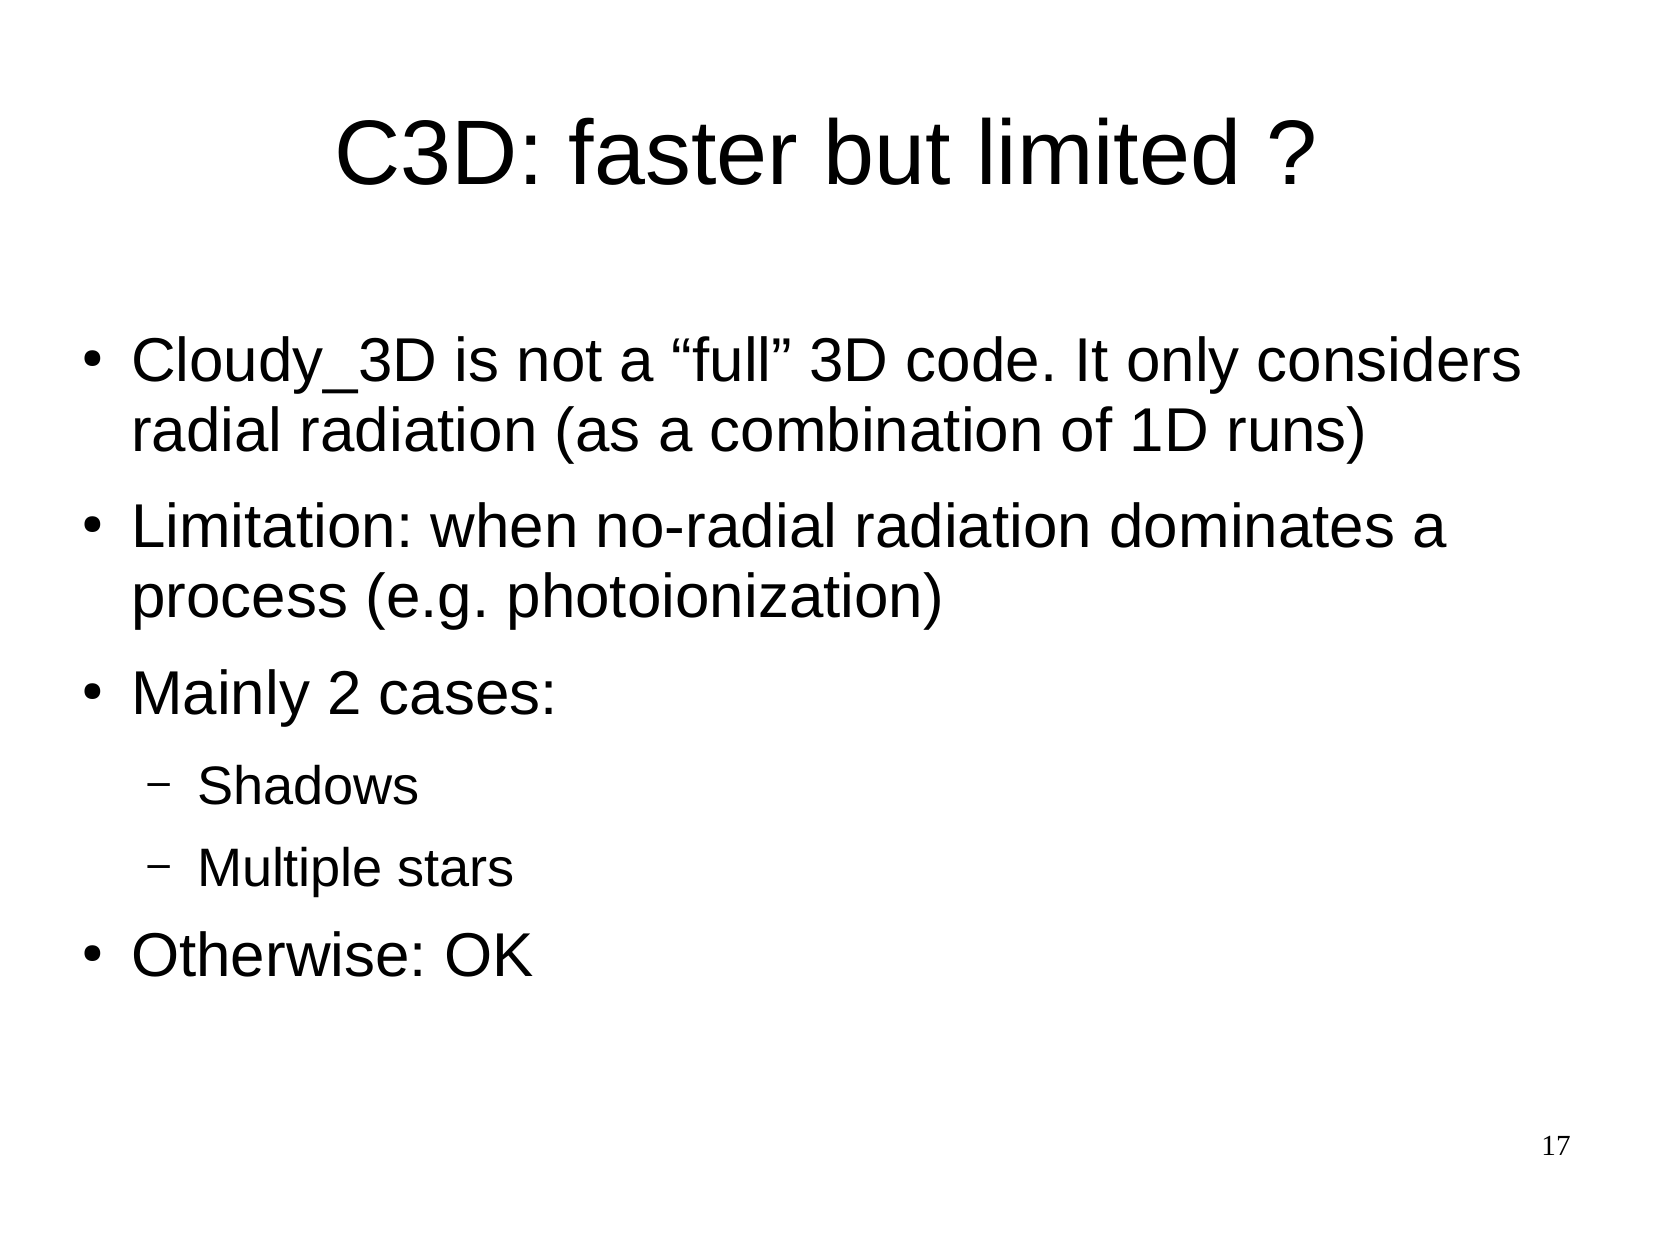

# C3D: faster but limited ?
Cloudy_3D is not a “full” 3D code. It only considers radial radiation (as a combination of 1D runs)
Limitation: when no-radial radiation dominates a process (e.g. photoionization)
Mainly 2 cases:
Shadows
Multiple stars
Otherwise: OK
17